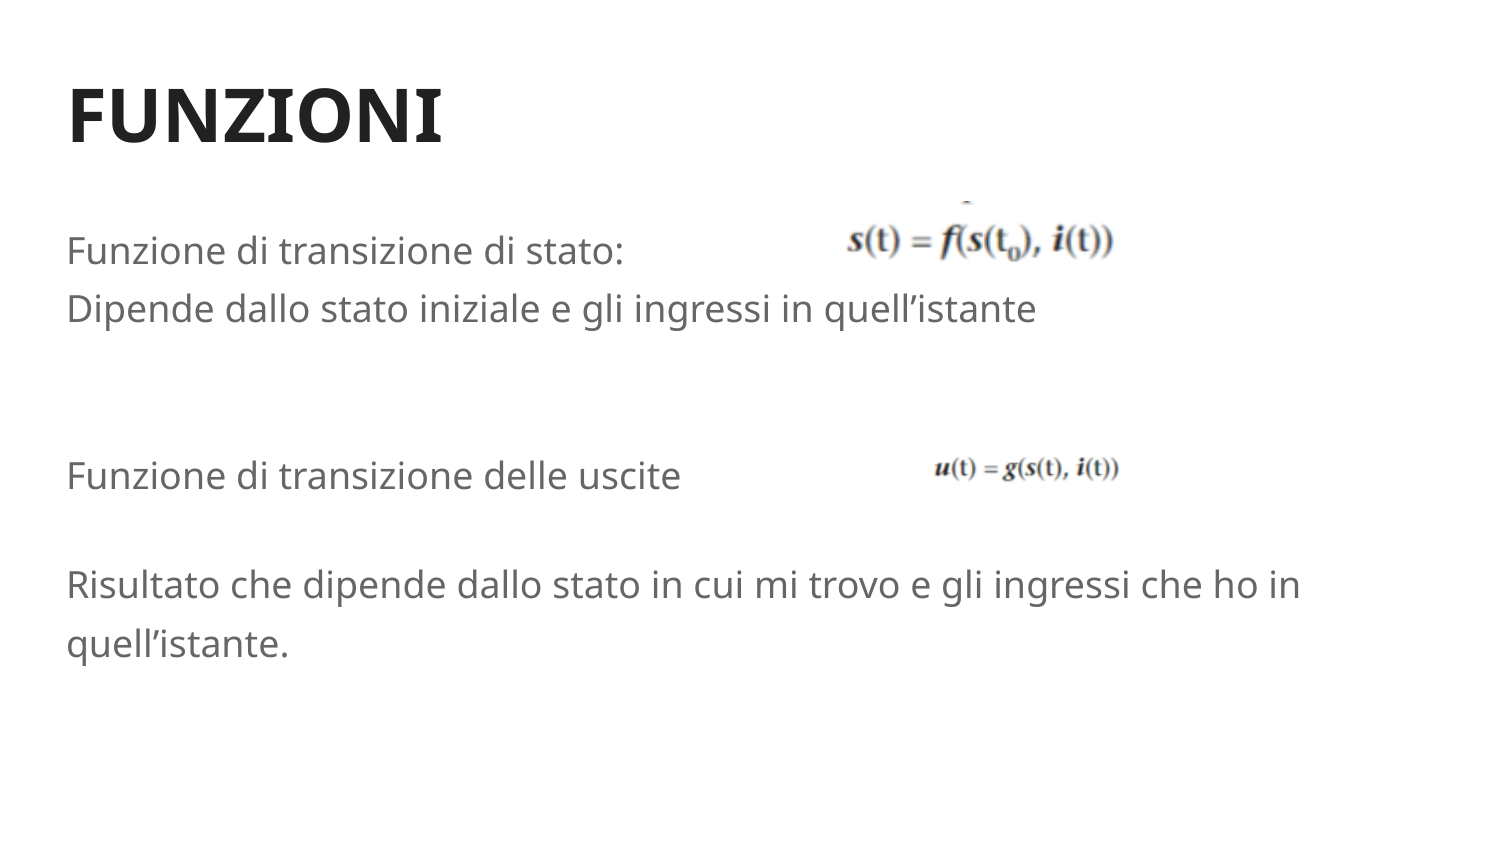

# FUNZIONI
Funzione di transizione di stato:
Dipende dallo stato iniziale e gli ingressi in quell’istante
Funzione di transizione delle uscite
Risultato che dipende dallo stato in cui mi trovo e gli ingressi che ho in quell’istante.